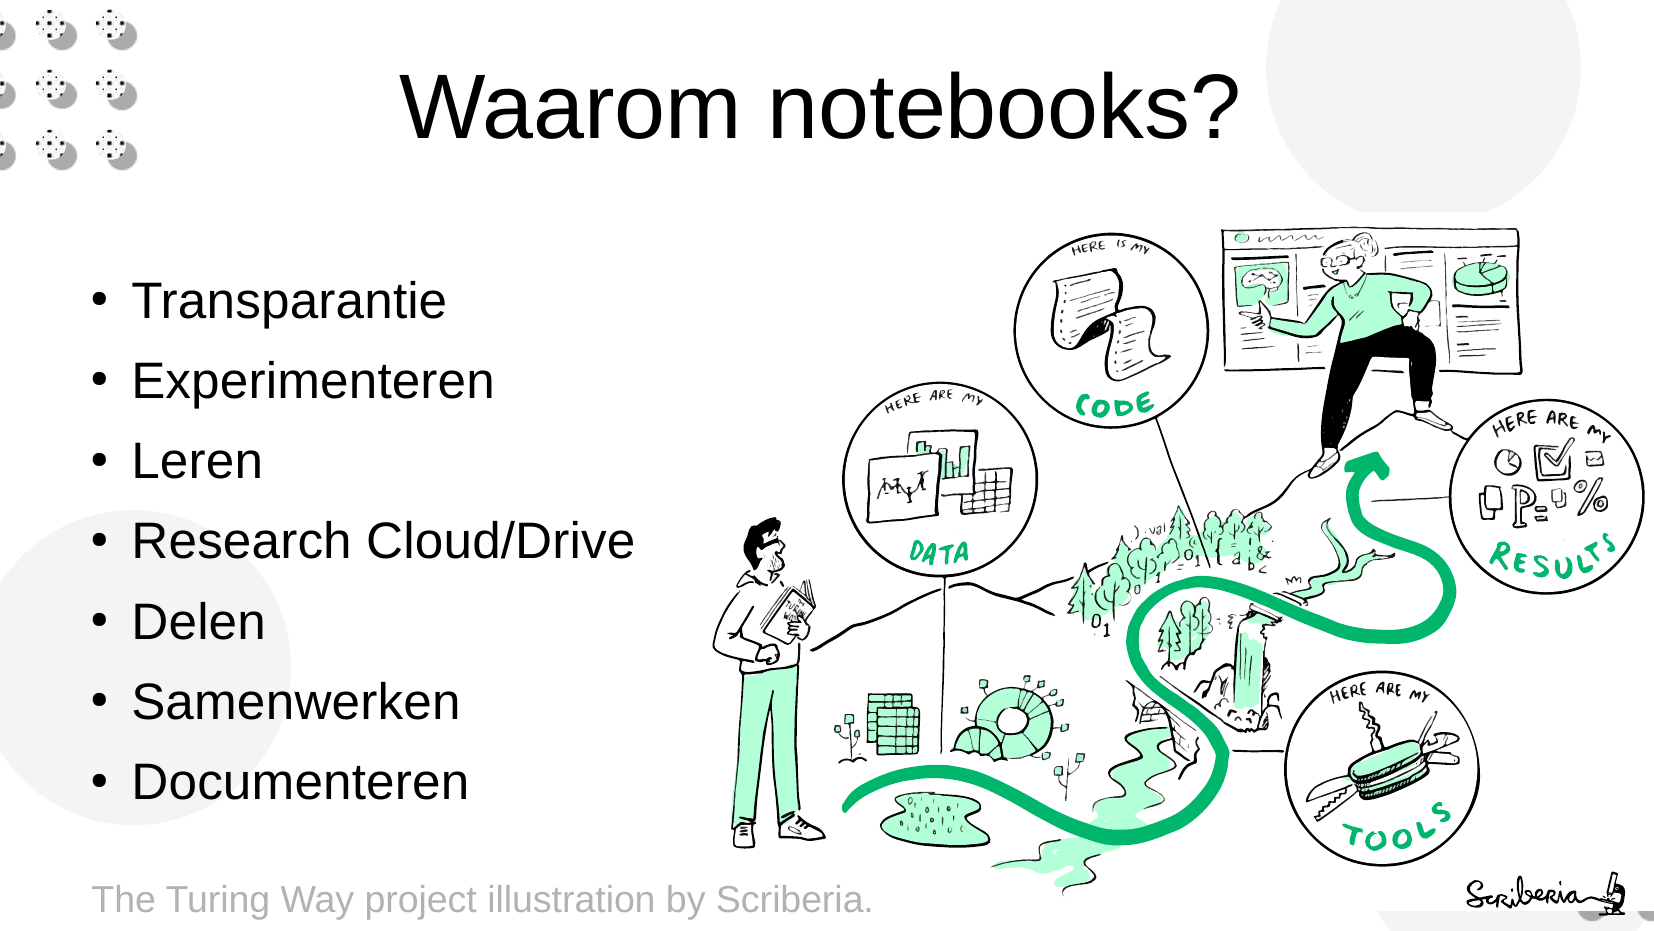

# Waarom notebooks?
Transparantie
Experimenteren
Leren
Research Cloud/Drive
Delen
Samenwerken
Documenteren
The Turing Way project illustration by Scriberia.